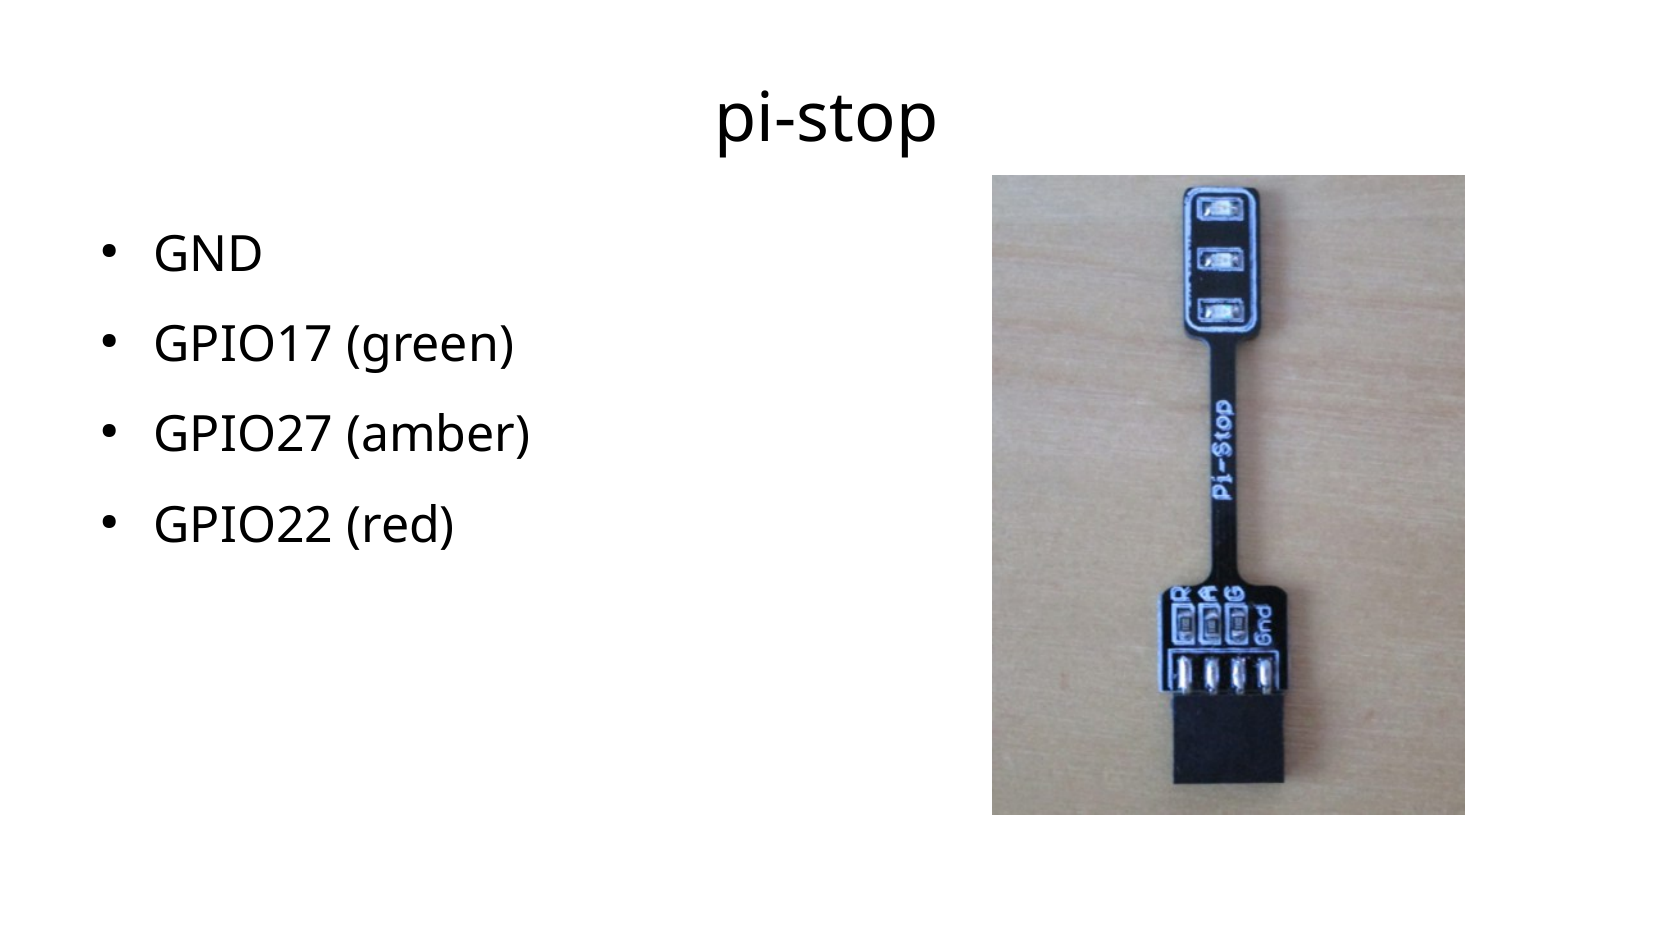

# pi-stop
GND
GPIO17 (green)
GPIO27 (amber)
GPIO22 (red)